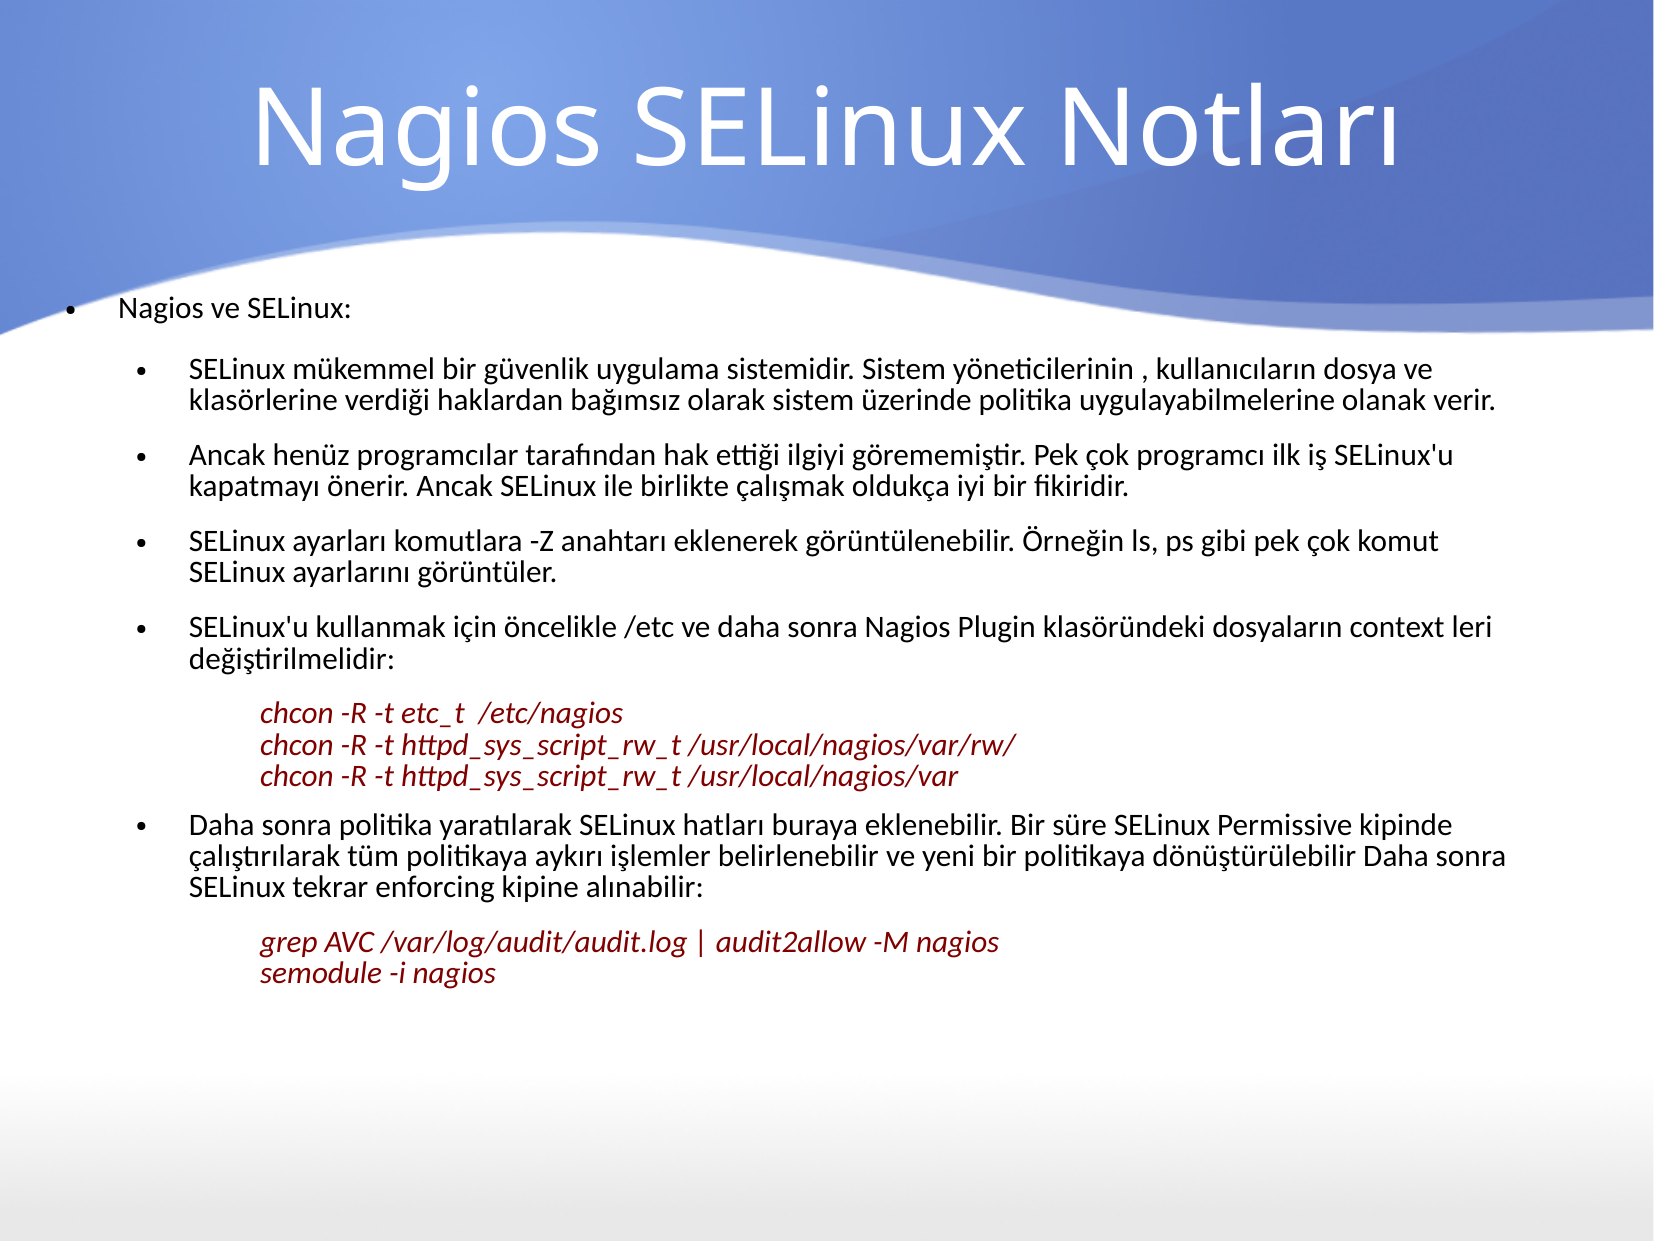

# Nagios SELinux Notları
Nagios ve SELinux:
SELinux mükemmel bir güvenlik uygulama sistemidir. Sistem yöneticilerinin , kullanıcıların dosya ve klasörlerine verdiği haklardan bağımsız olarak sistem üzerinde politika uygulayabilmelerine olanak verir.
Ancak henüz programcılar tarafından hak ettiği ilgiyi görememiştir. Pek çok programcı ilk iş SELinux'u kapatmayı önerir. Ancak SELinux ile birlikte çalışmak oldukça iyi bir fikiridir.
SELinux ayarları komutlara -Z anahtarı eklenerek görüntülenebilir. Örneğin ls, ps gibi pek çok komut SELinux ayarlarını görüntüler.
SELinux'u kullanmak için öncelikle /etc ve daha sonra Nagios Plugin klasöründeki dosyaların context leri değiştirilmelidir:
chcon -R -t etc_t /etc/nagios
chcon -R -t httpd_sys_script_rw_t /usr/local/nagios/var/rw/
chcon -R -t httpd_sys_script_rw_t /usr/local/nagios/var
Daha sonra politika yaratılarak SELinux hatları buraya eklenebilir. Bir süre SELinux Permissive kipinde çalıştırılarak tüm politikaya aykırı işlemler belirlenebilir ve yeni bir politikaya dönüştürülebilir Daha sonra SELinux tekrar enforcing kipine alınabilir:
grep AVC /var/log/audit/audit.log | audit2allow -M nagios
semodule -i nagios